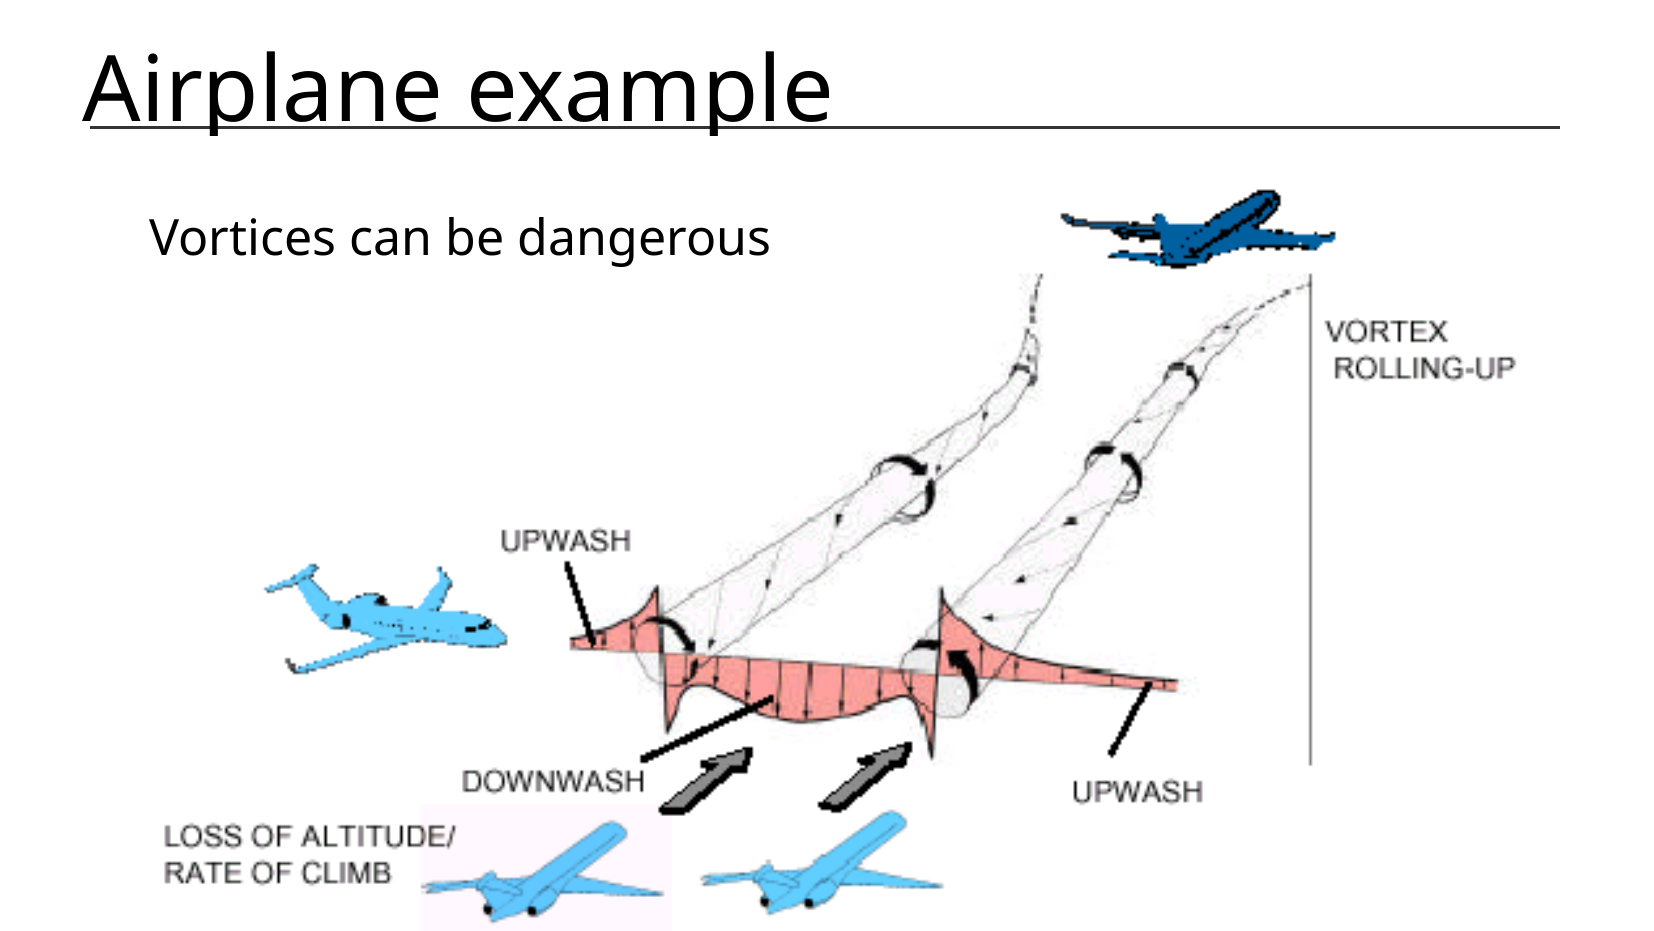

# Airplane example
Vortices can be dangerous